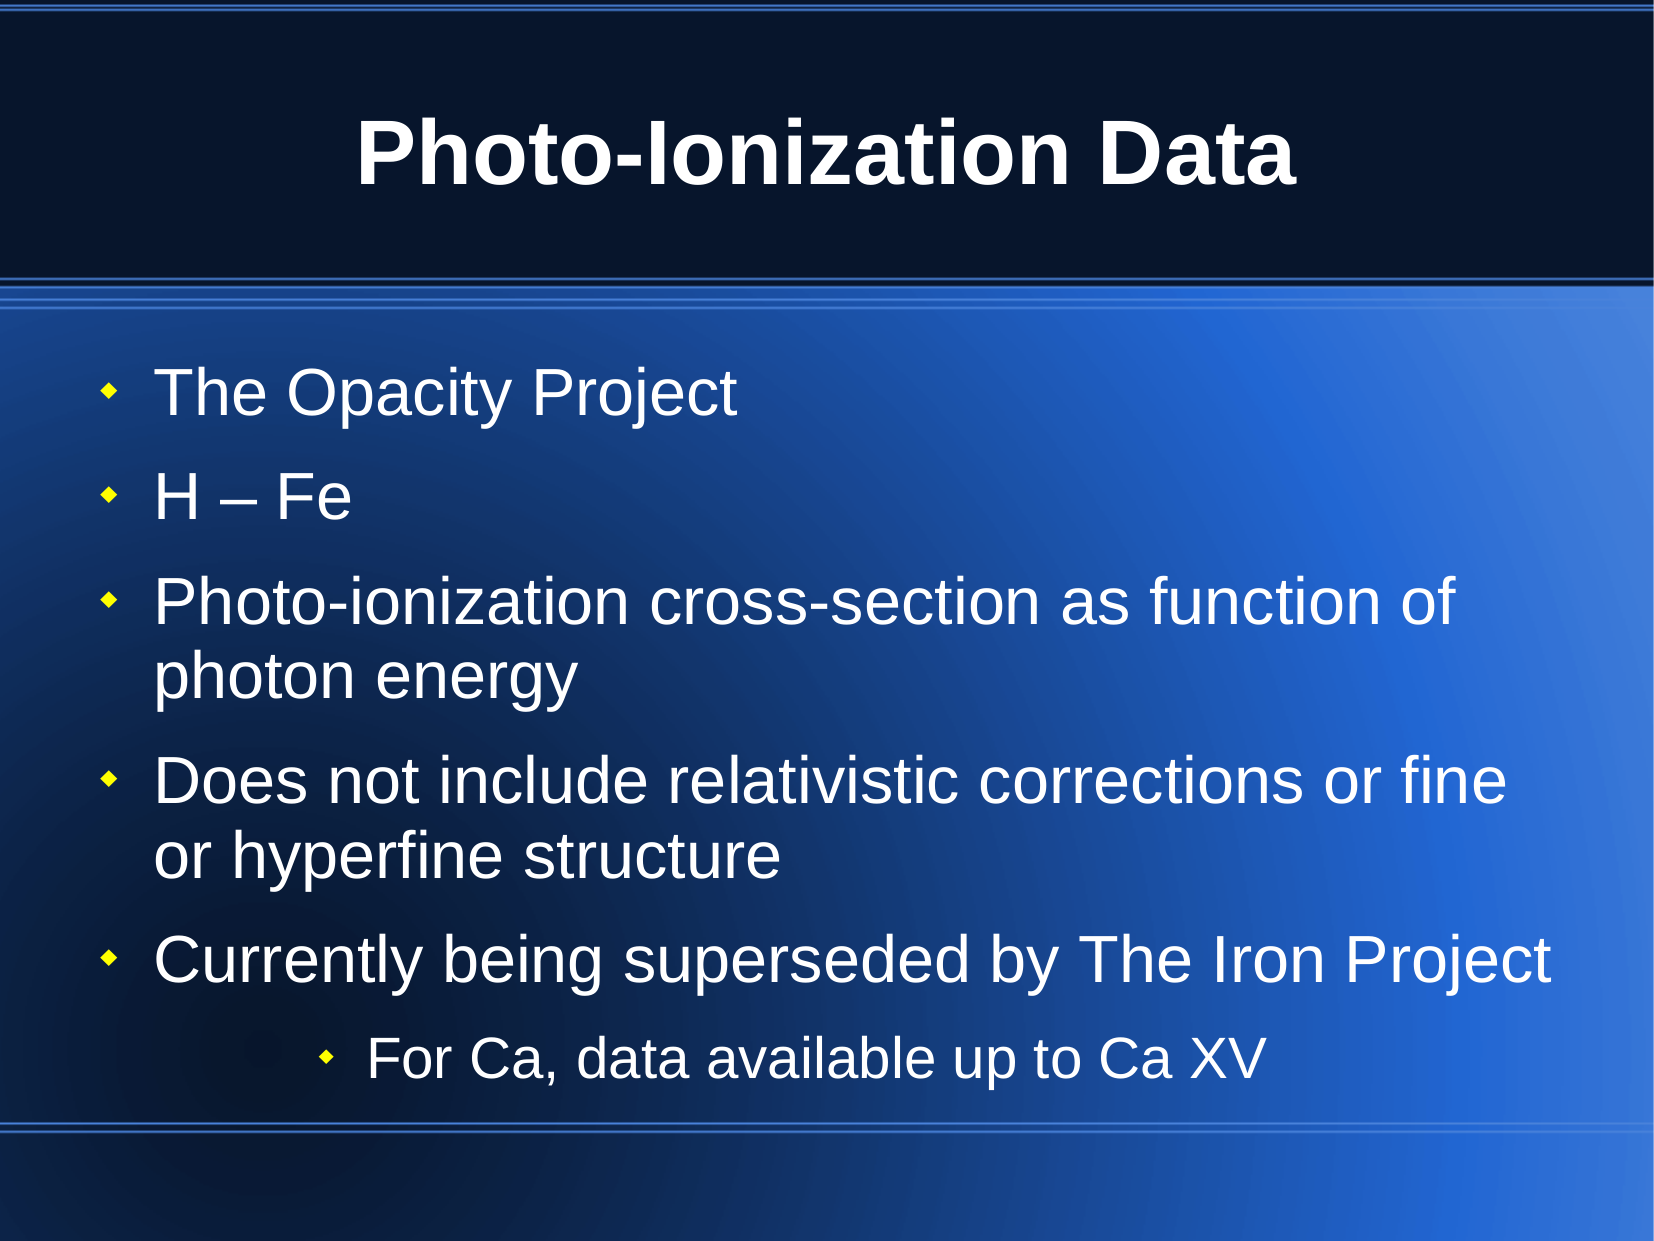

# Photo-Ionization Data
The Opacity Project
H – Fe
Photo-ionization cross-section as function of photon energy
Does not include relativistic corrections or fine or hyperfine structure
Currently being superseded by The Iron Project
For Ca, data available up to Ca XV